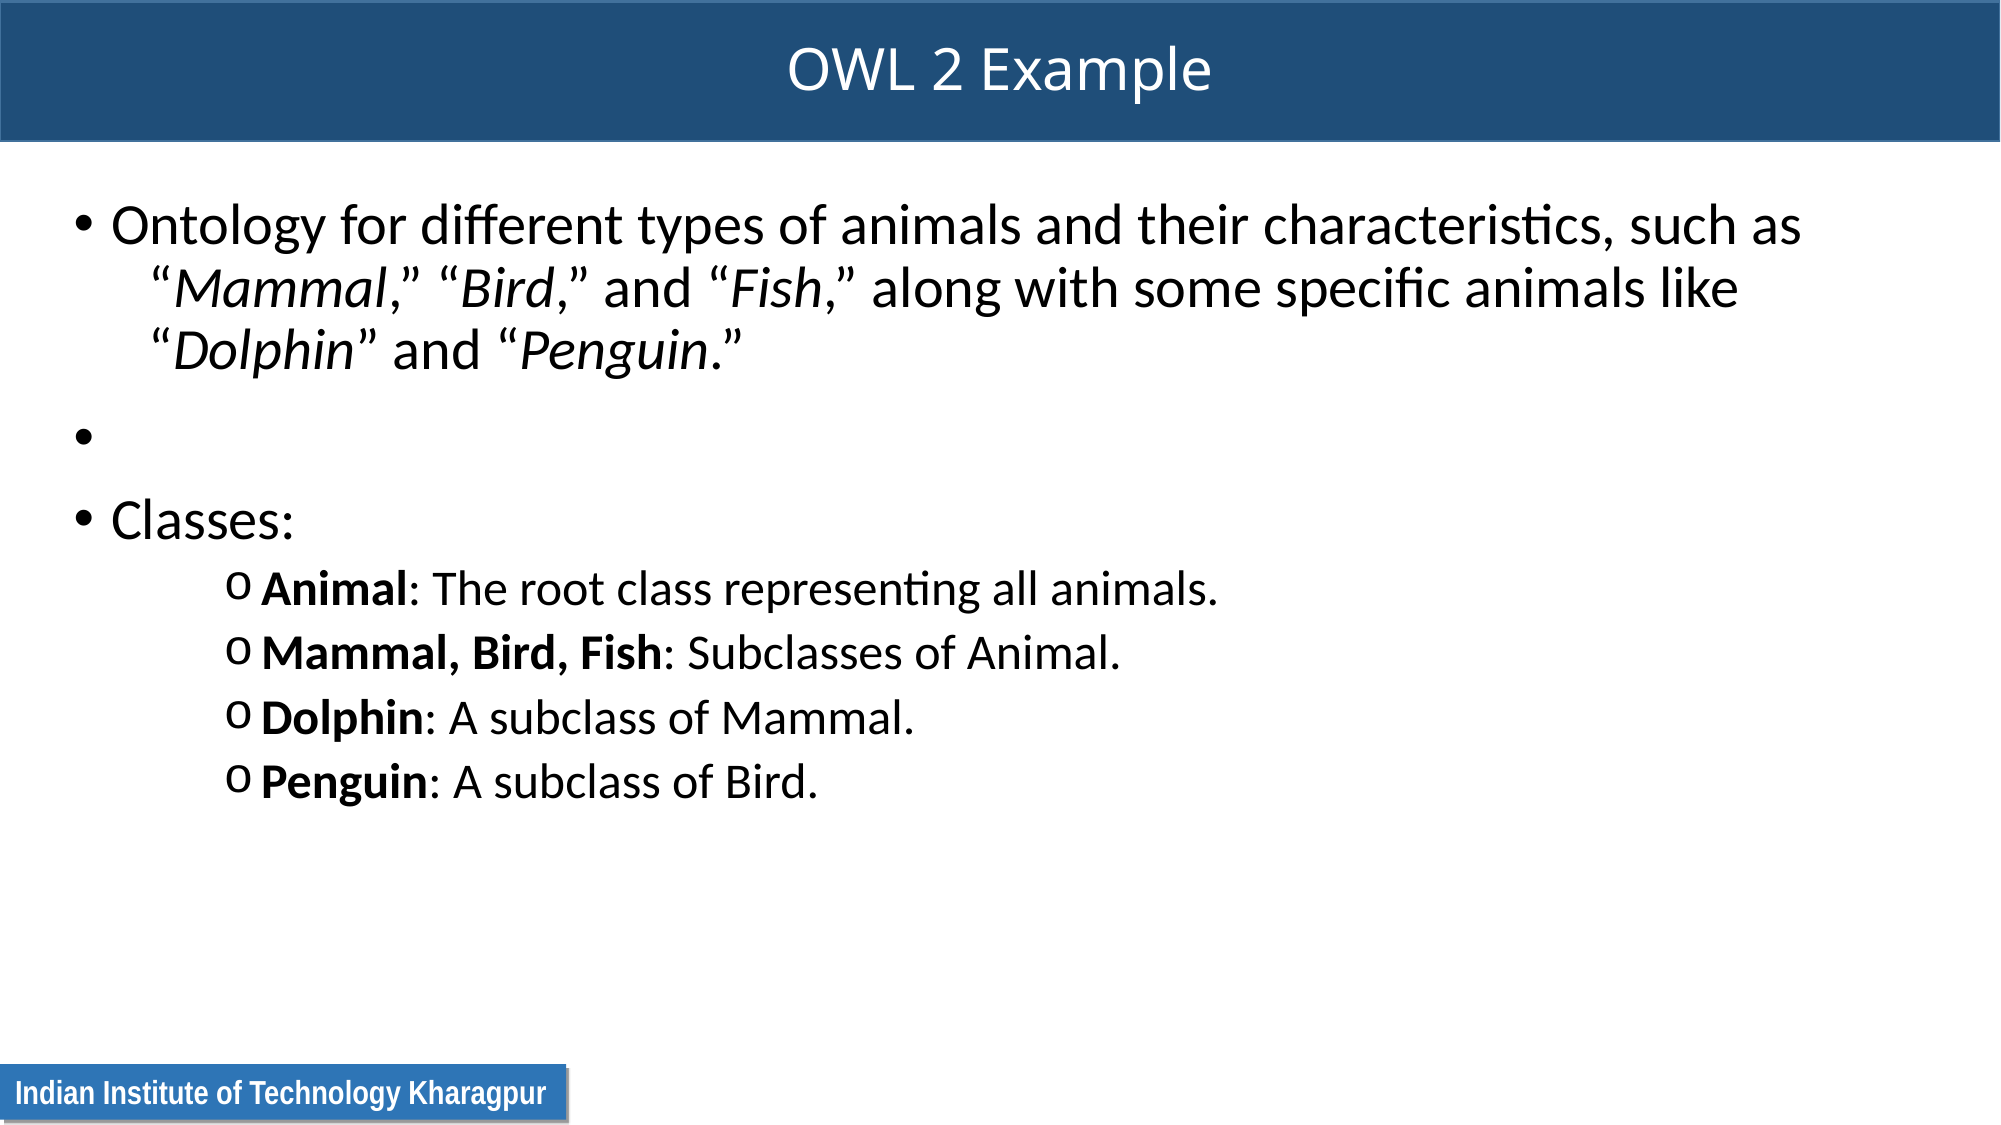

OWL 2 Example
# Ontology for different types of animals and their characteristics, such as “Mammal,” “Bird,” and “Fish,” along with some specific animals like “Dolphin” and “Penguin.”
Classes:
Animal: The root class representing all animals.
Mammal, Bird, Fish: Subclasses of Animal.
Dolphin: A subclass of Mammal.
Penguin: A subclass of Bird.